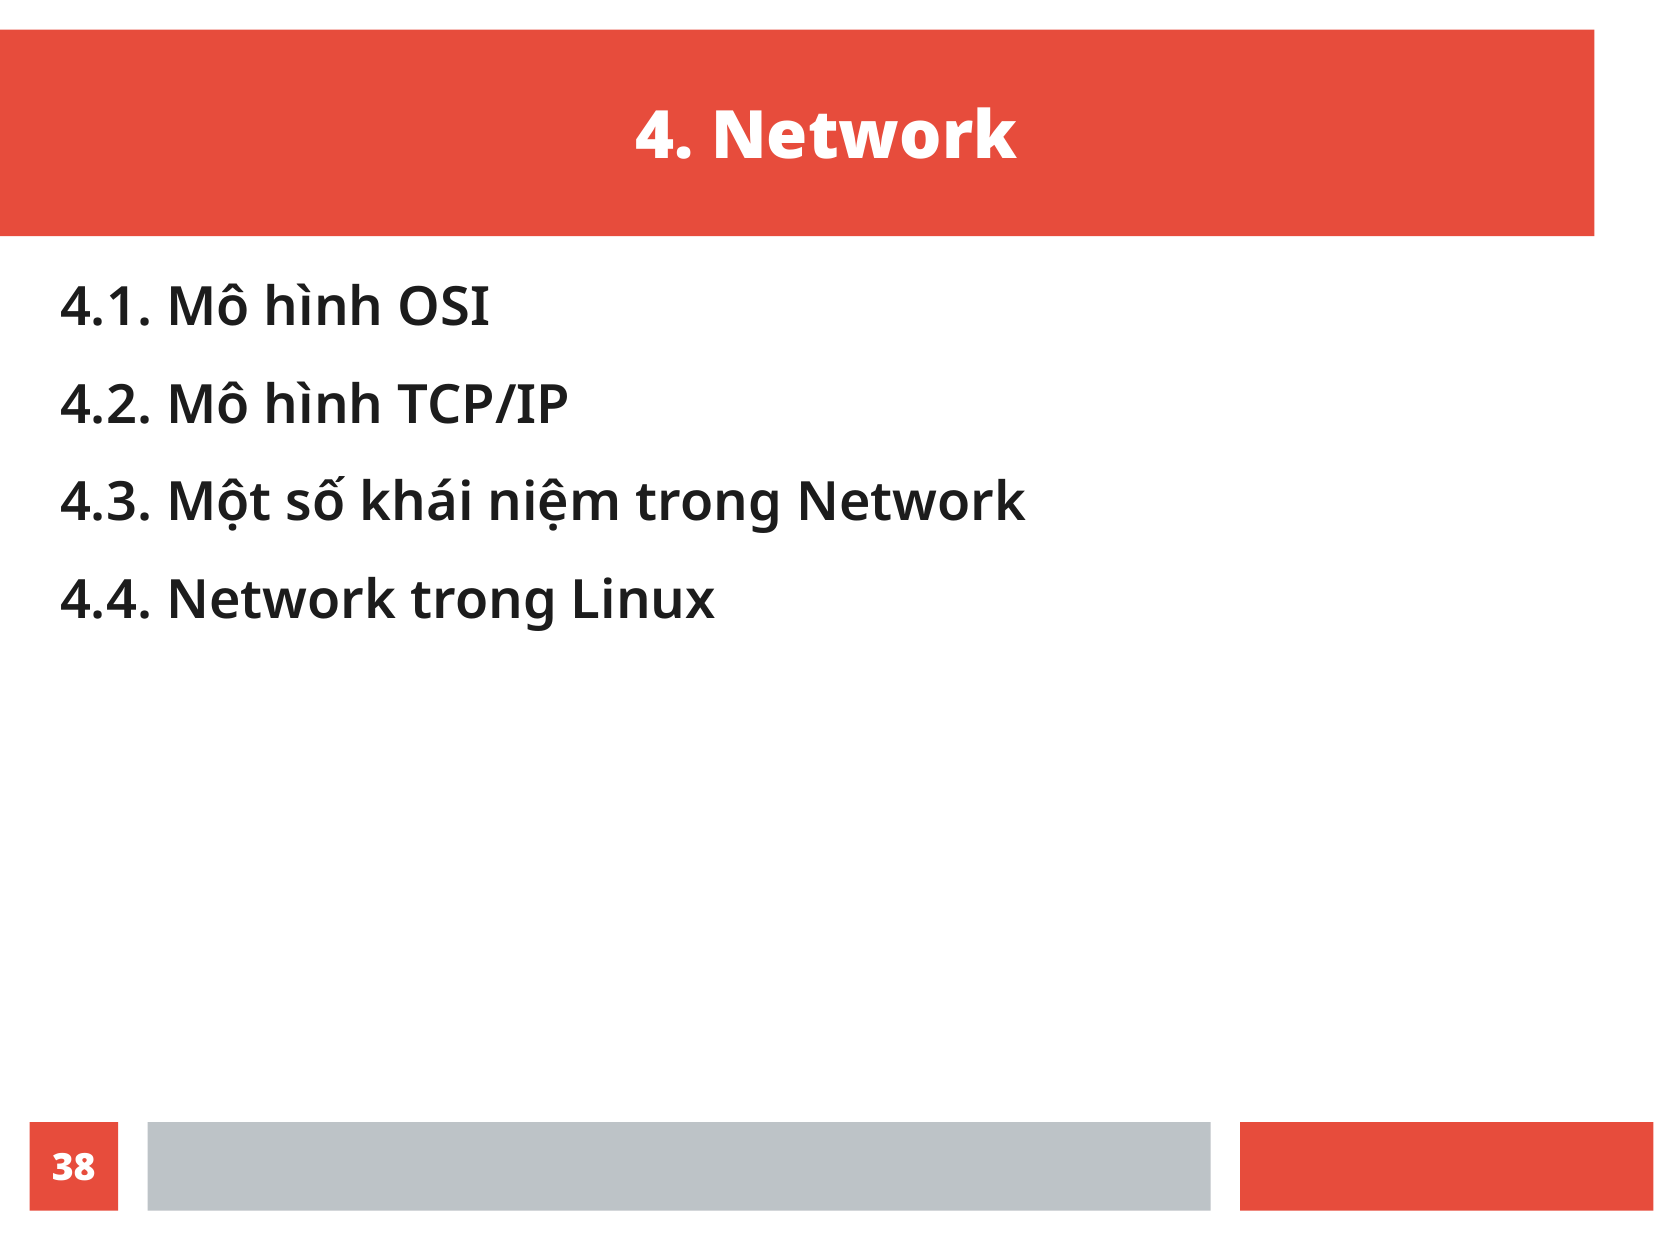

# 4. Network
4.1. Mô hình OSI
4.2. Mô hình TCP/IP
4.3. Một số khái niệm trong Network
4.4. Network trong Linux
38